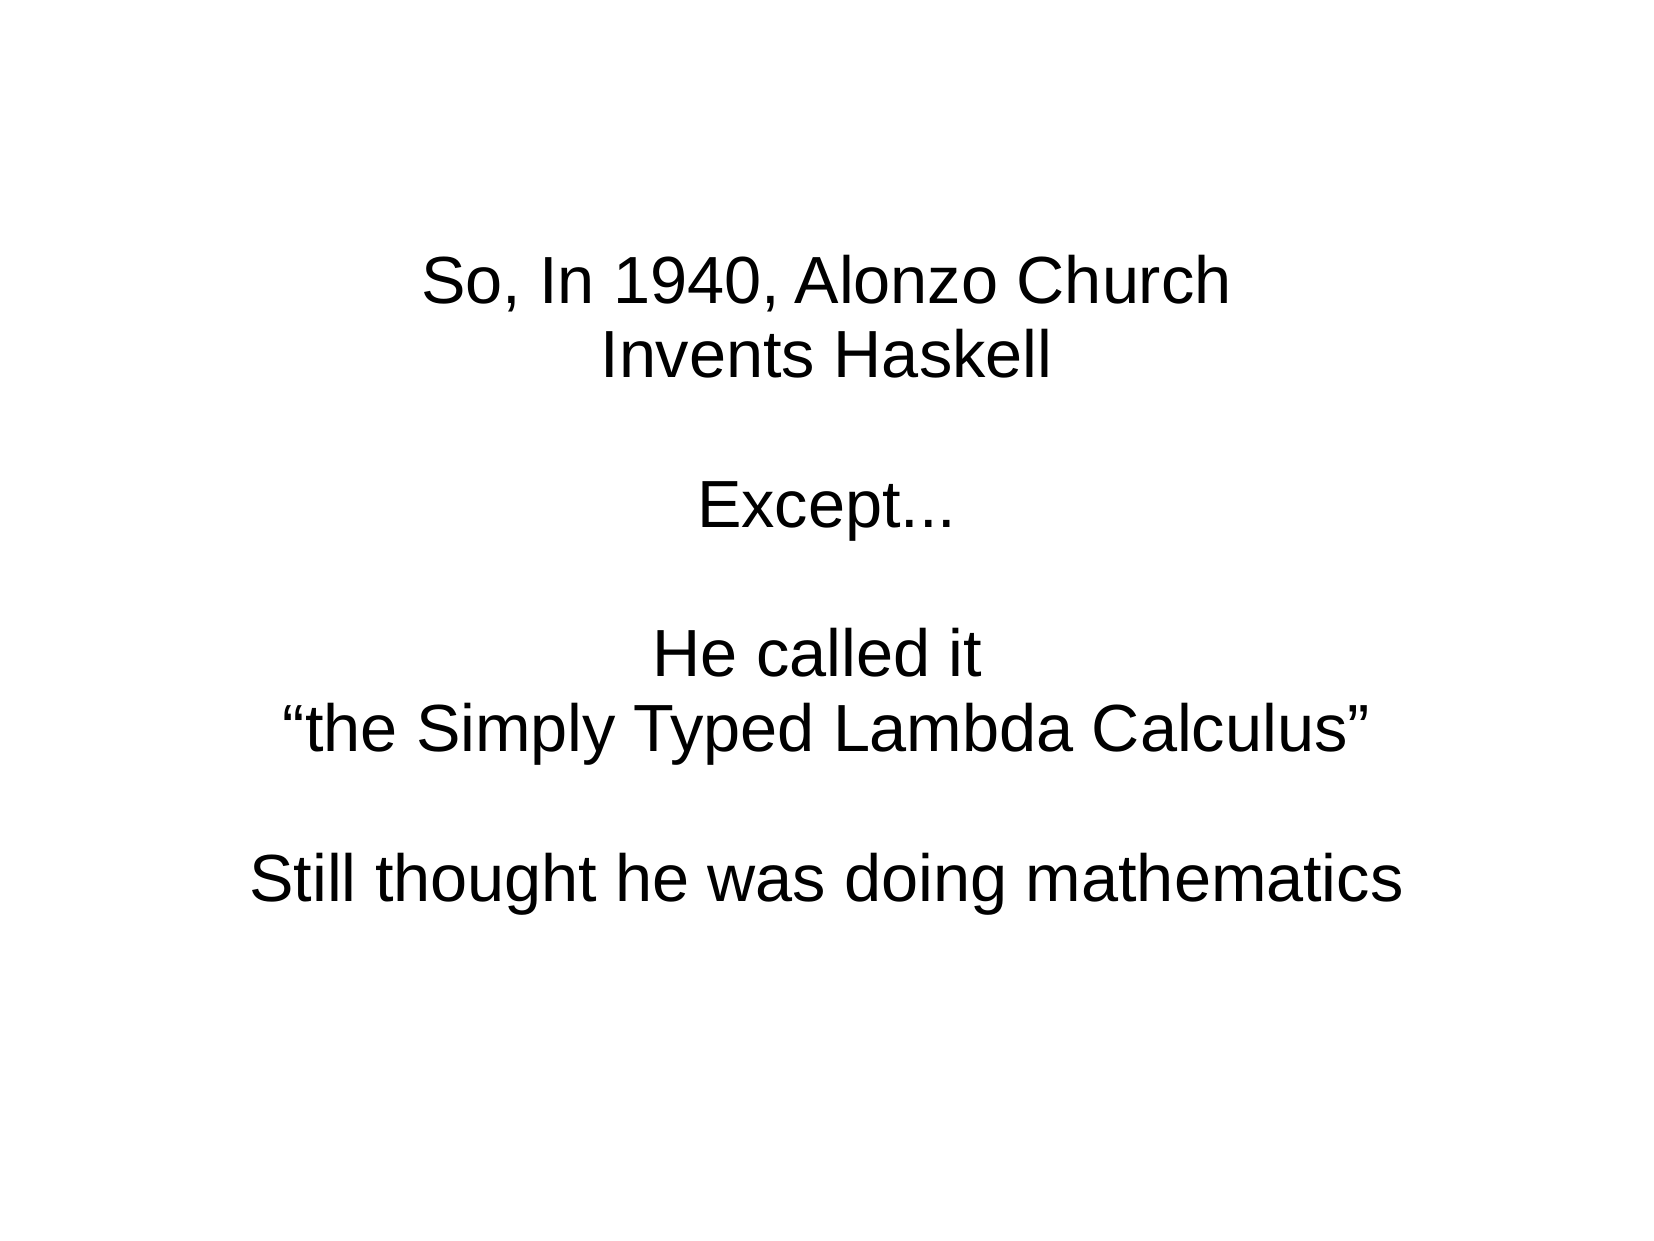

# So, In 1940, Alonzo Church
Invents Haskell
Except...
He called it
“the Simply Typed Lambda Calculus”
Still thought he was doing mathematics